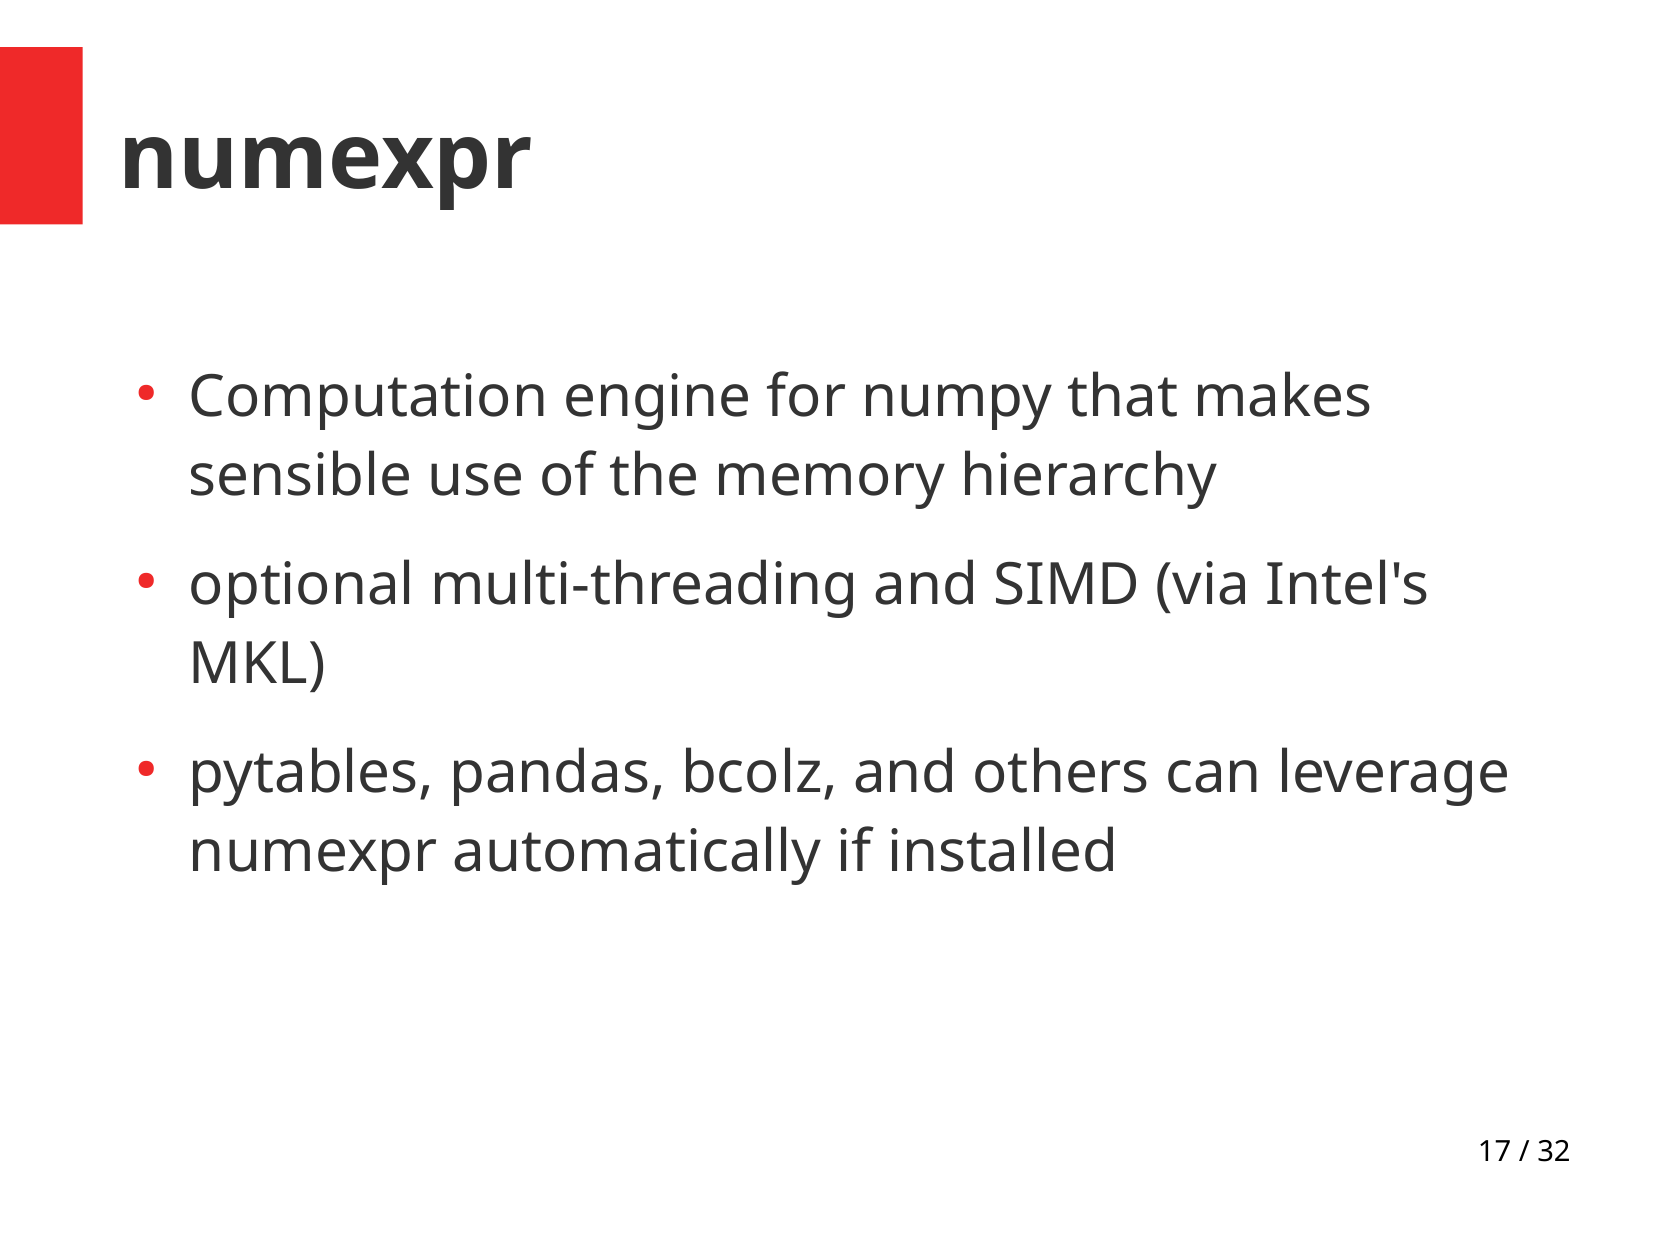

# numexpr
Computation engine for numpy that makes sensible use of the memory hierarchy
optional multi-threading and SIMD (via Intel's MKL)
pytables, pandas, bcolz, and others can leverage numexpr automatically if installed
17